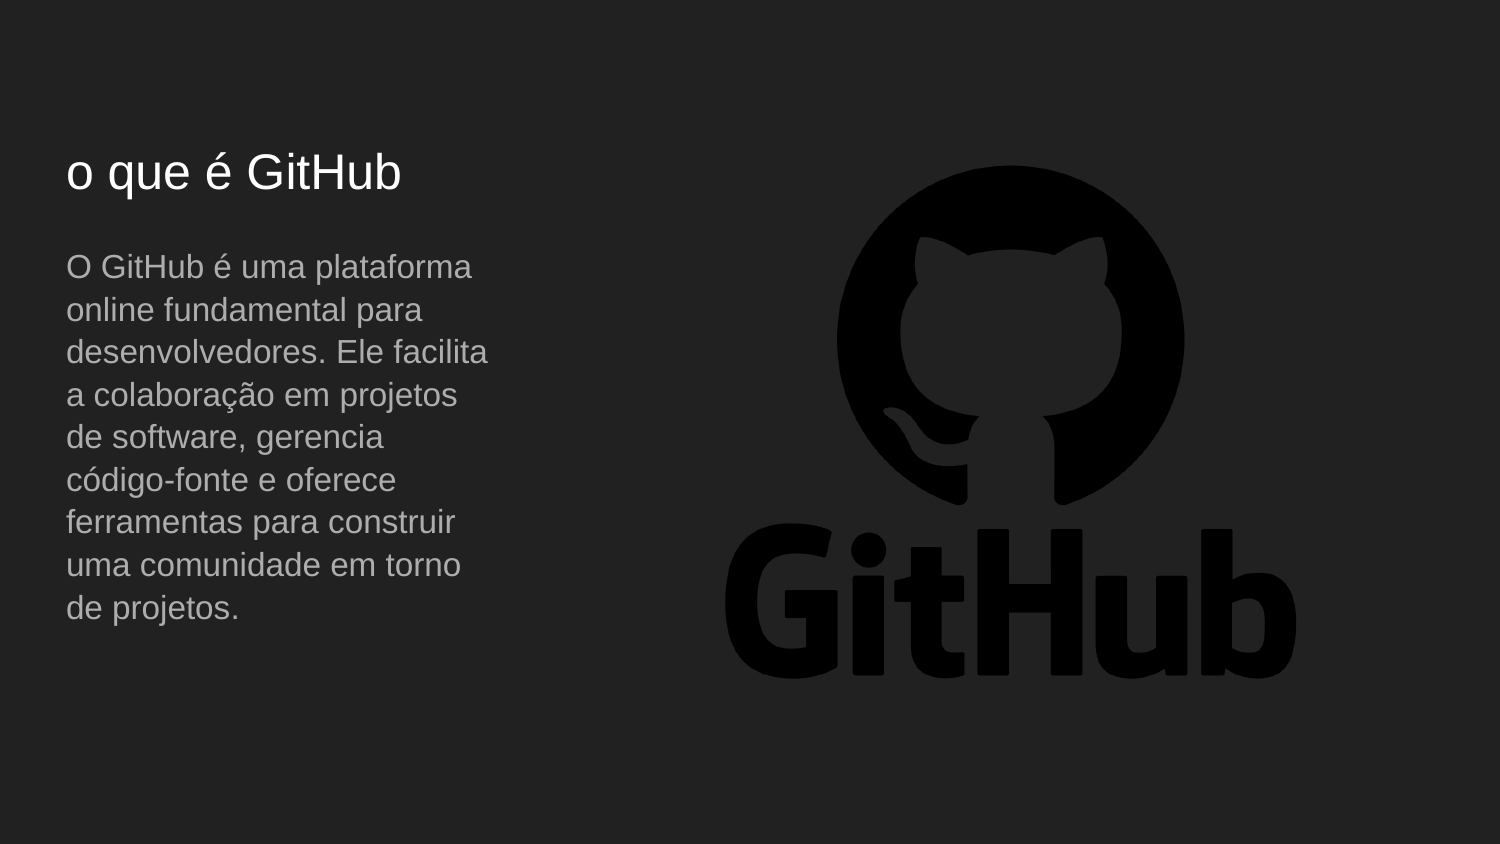

# o que é GitHub
O GitHub é uma plataforma online fundamental para desenvolvedores. Ele facilita a colaboração em projetos de software, gerencia código-fonte e oferece ferramentas para construir uma comunidade em torno de projetos.